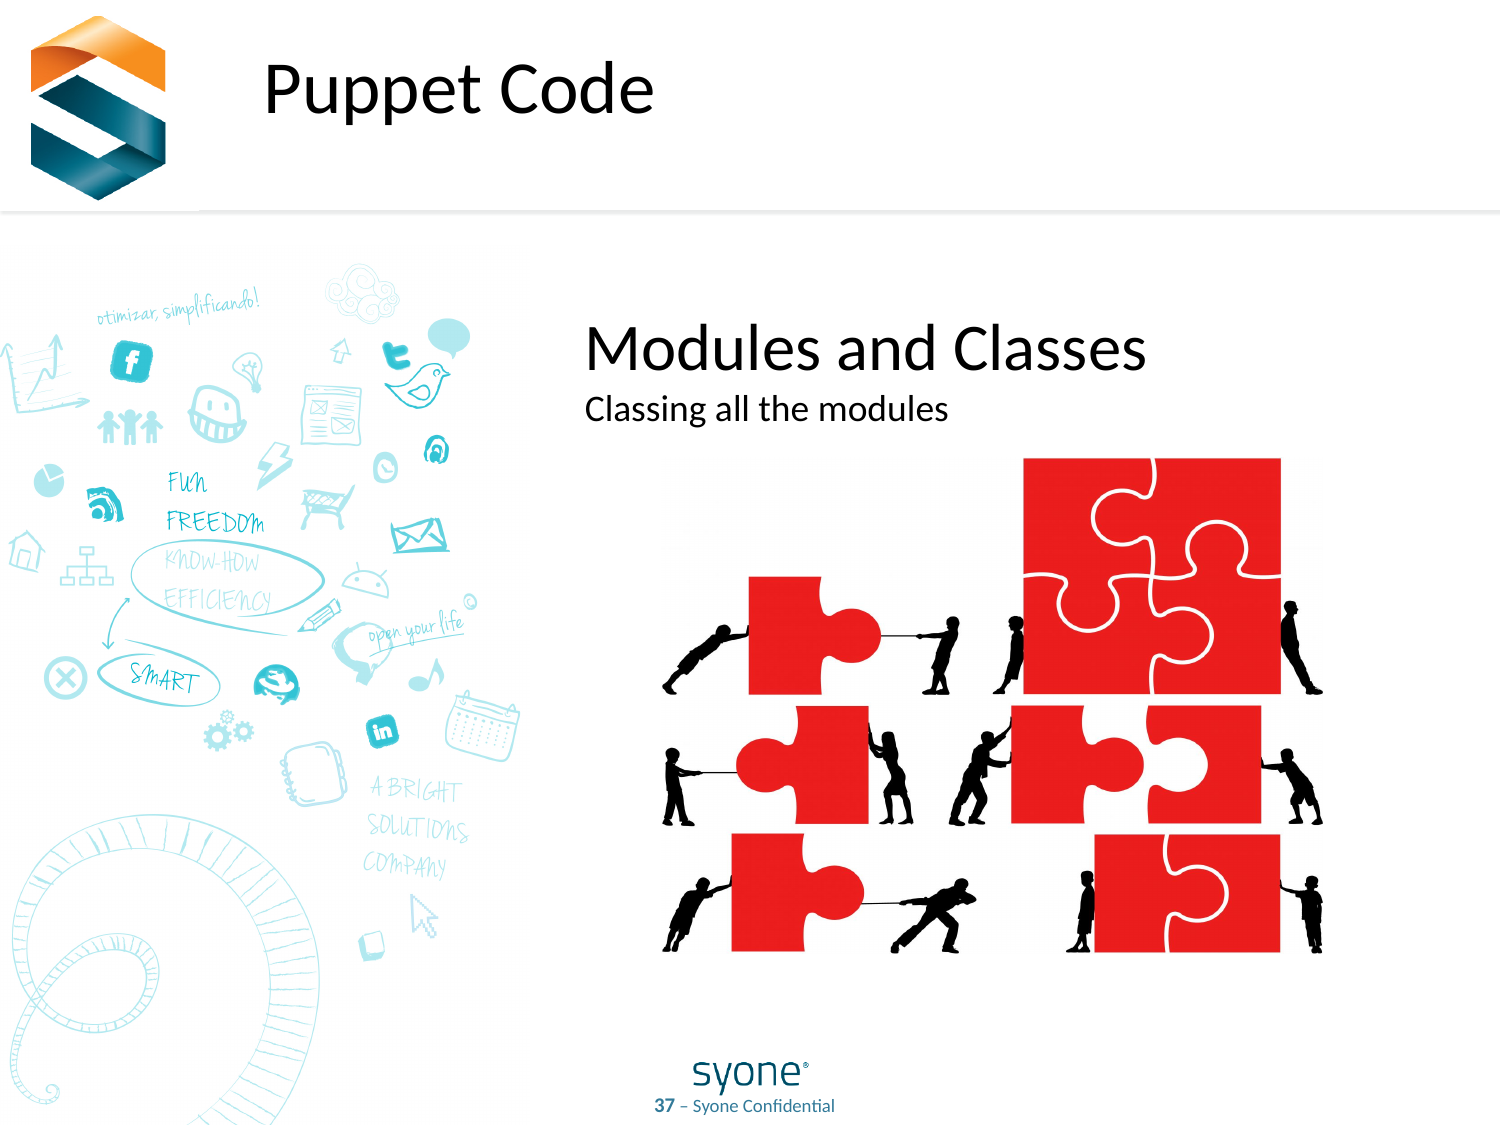

# Puppet Code
Modules and Classes
Classing all the modules